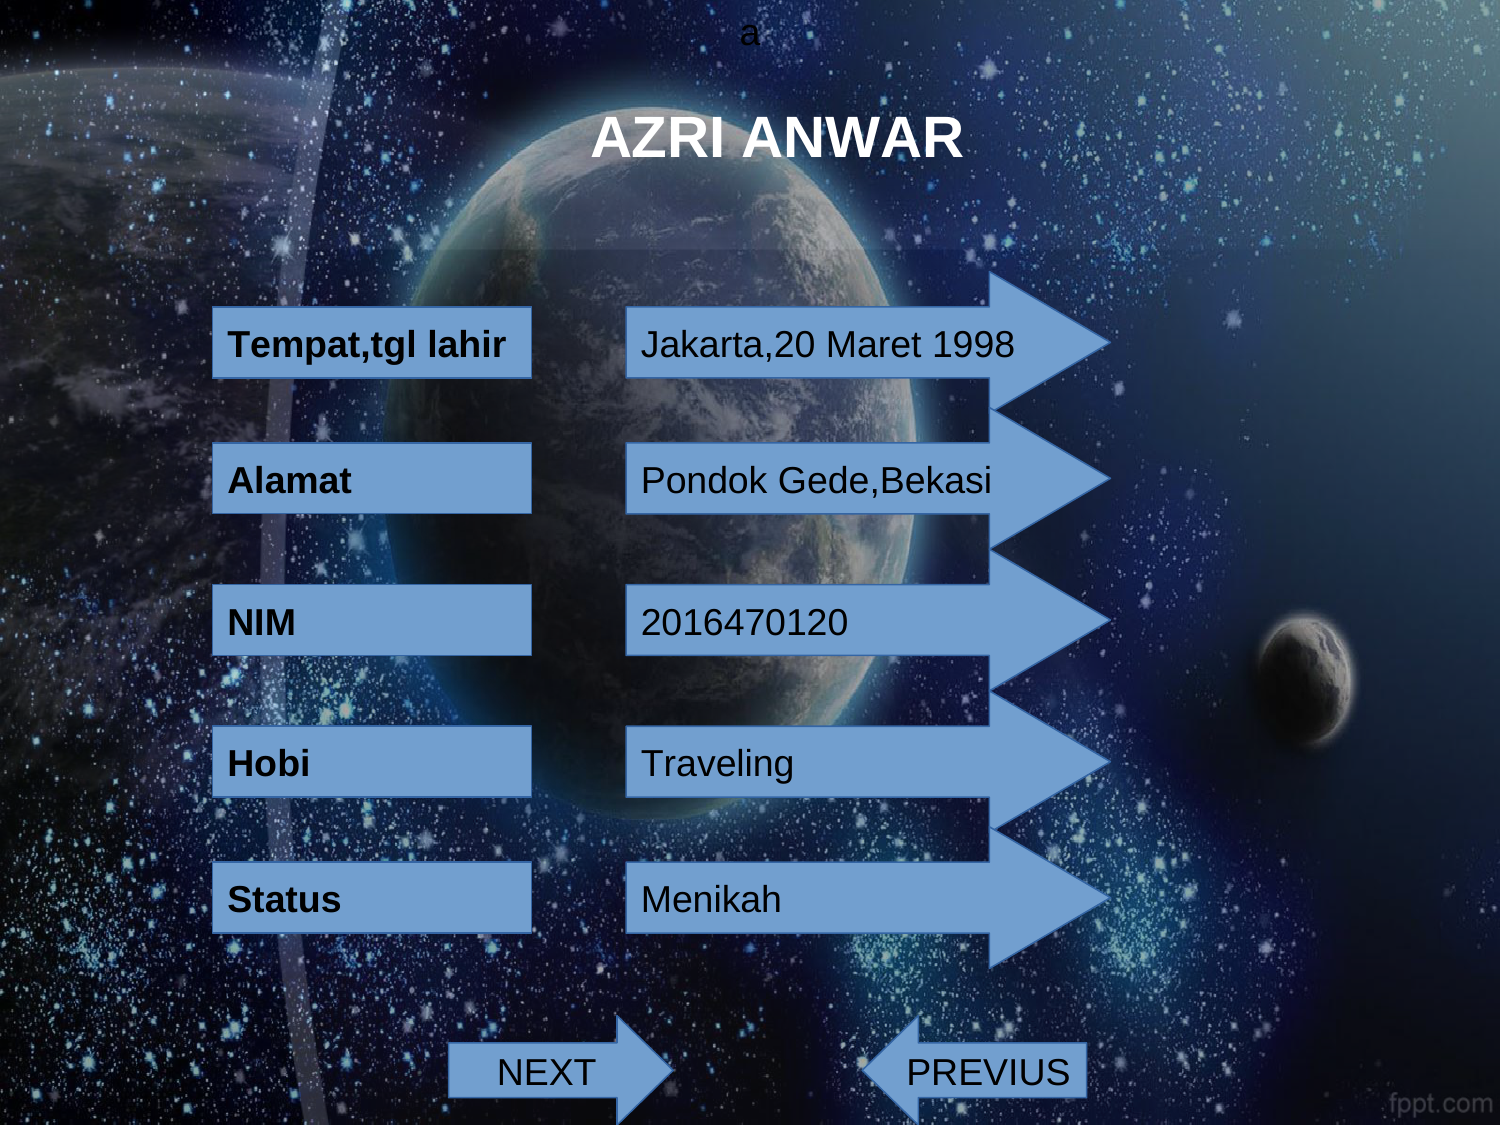

a
AZRI ANWAR
Jakarta,20 Maret 1998
Tempat,tgl lahir
Tempat,tgl lahir
Pondok Gede,Bekasi
Alamat
2016470120
NIM
Traveling
Hobi
Menikah
Status
NEXT
PREVIUS